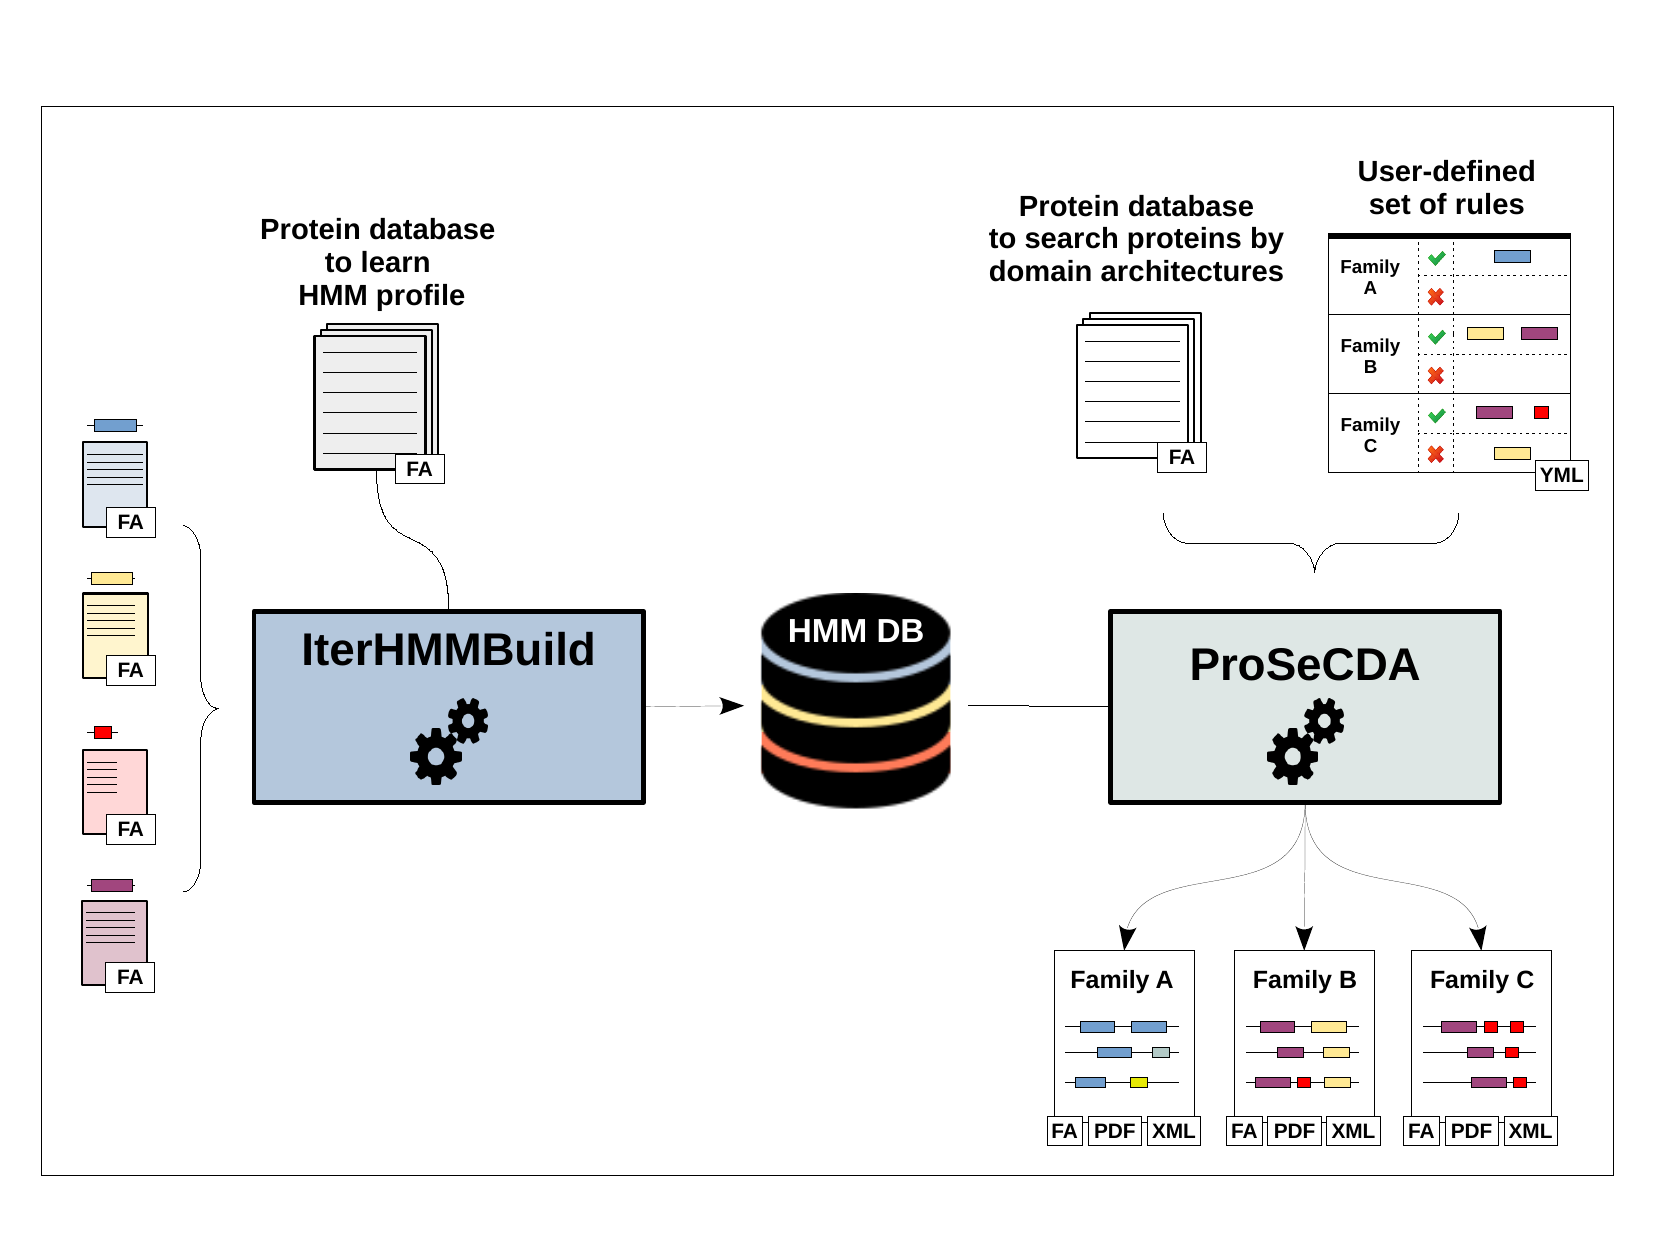

User-defined
set of rules
Protein database
to search proteins by domain architectures
Protein database
to learn
 HMM profile
Family A
Family B
Family C
FA
FA
FA
YML
HMM DB
IterHMMBuild
ProSeCDA
FA
FA
Family A
Family B
Family C
FA
FA
PDF
XML
FA
PDF
XML
FA
PDF
XML